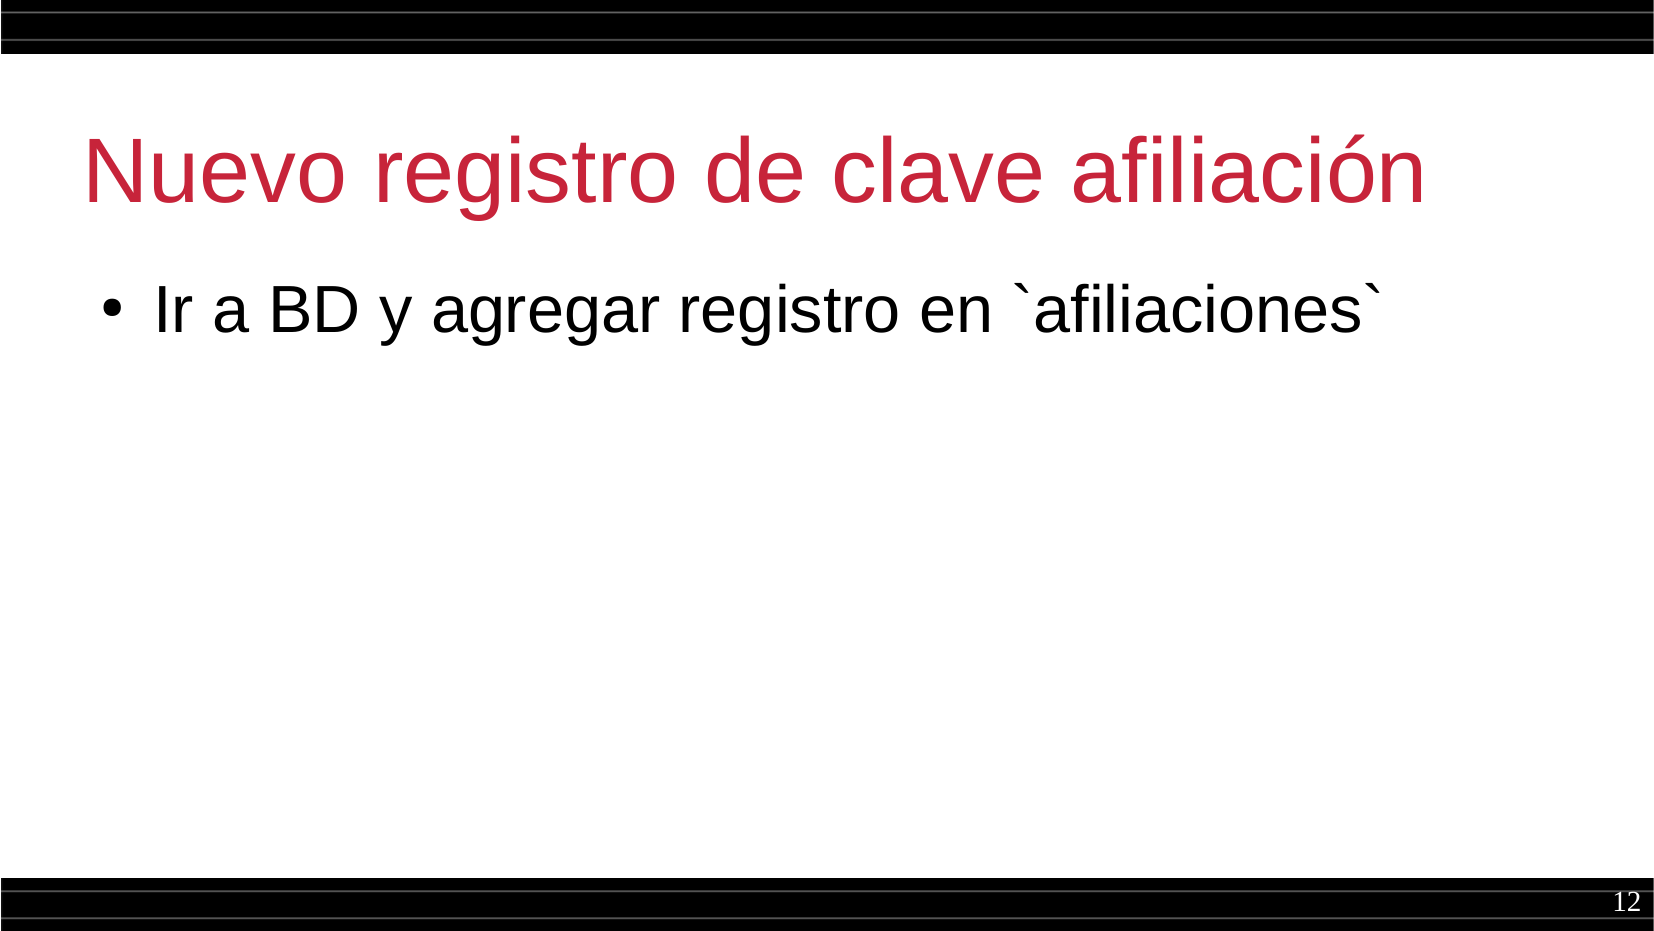

# Nuevo registro de clave afiliación
Ir a BD y agregar registro en `afiliaciones`